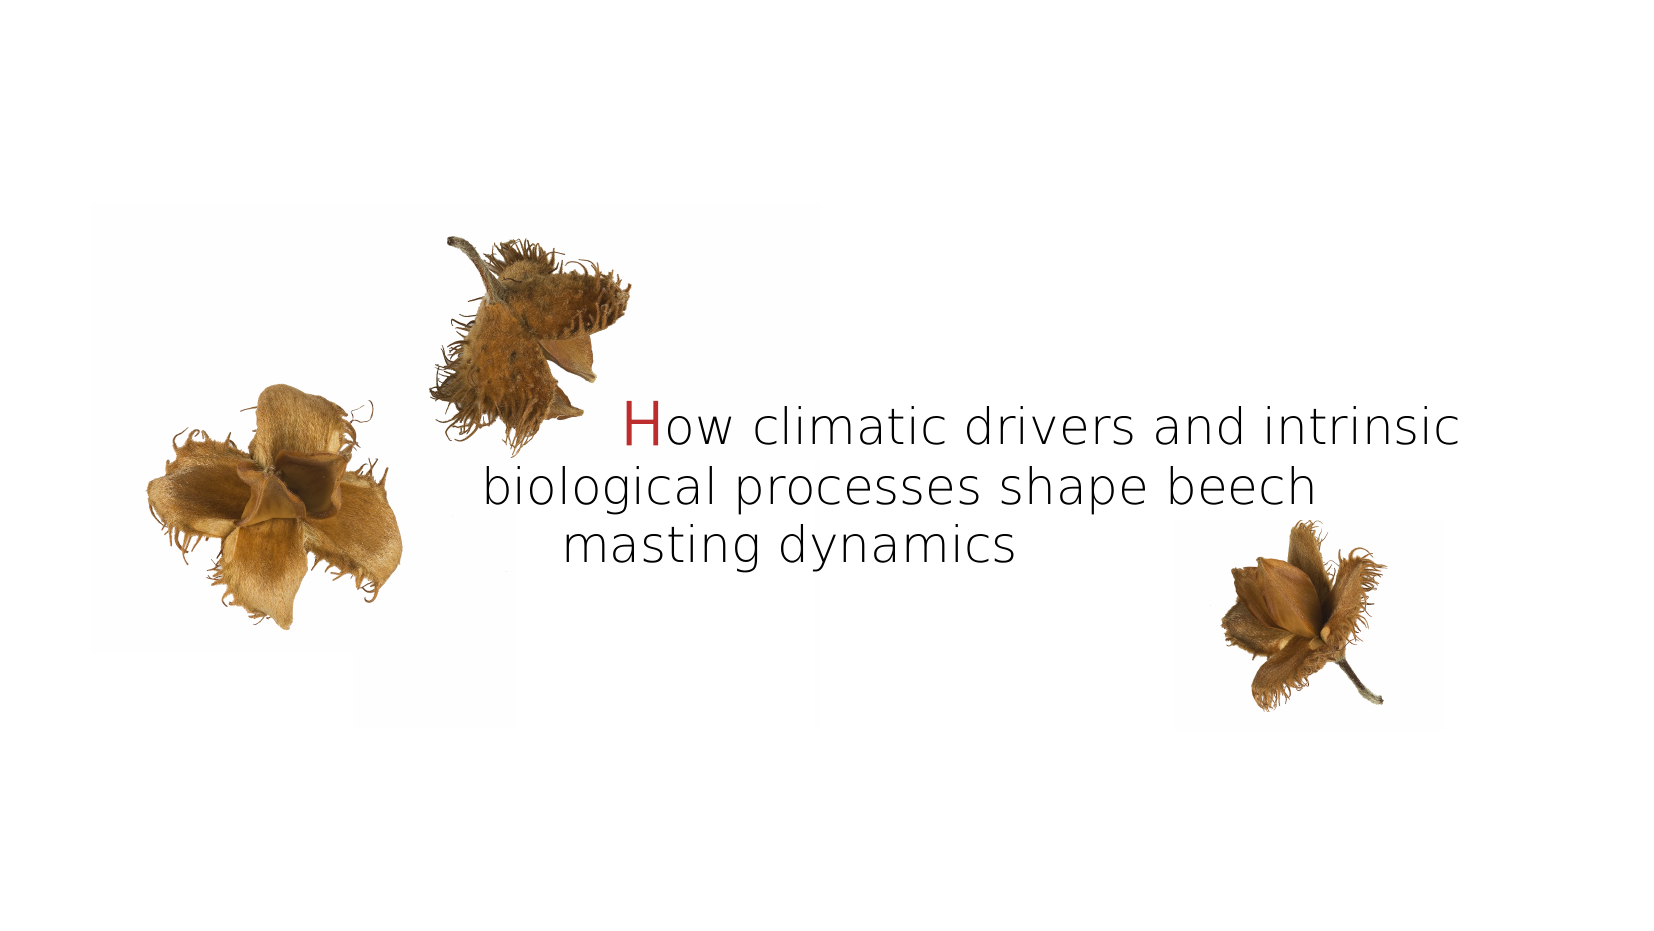

How climatic drivers and intrinsic biological processes shape beech
 masting dynamics